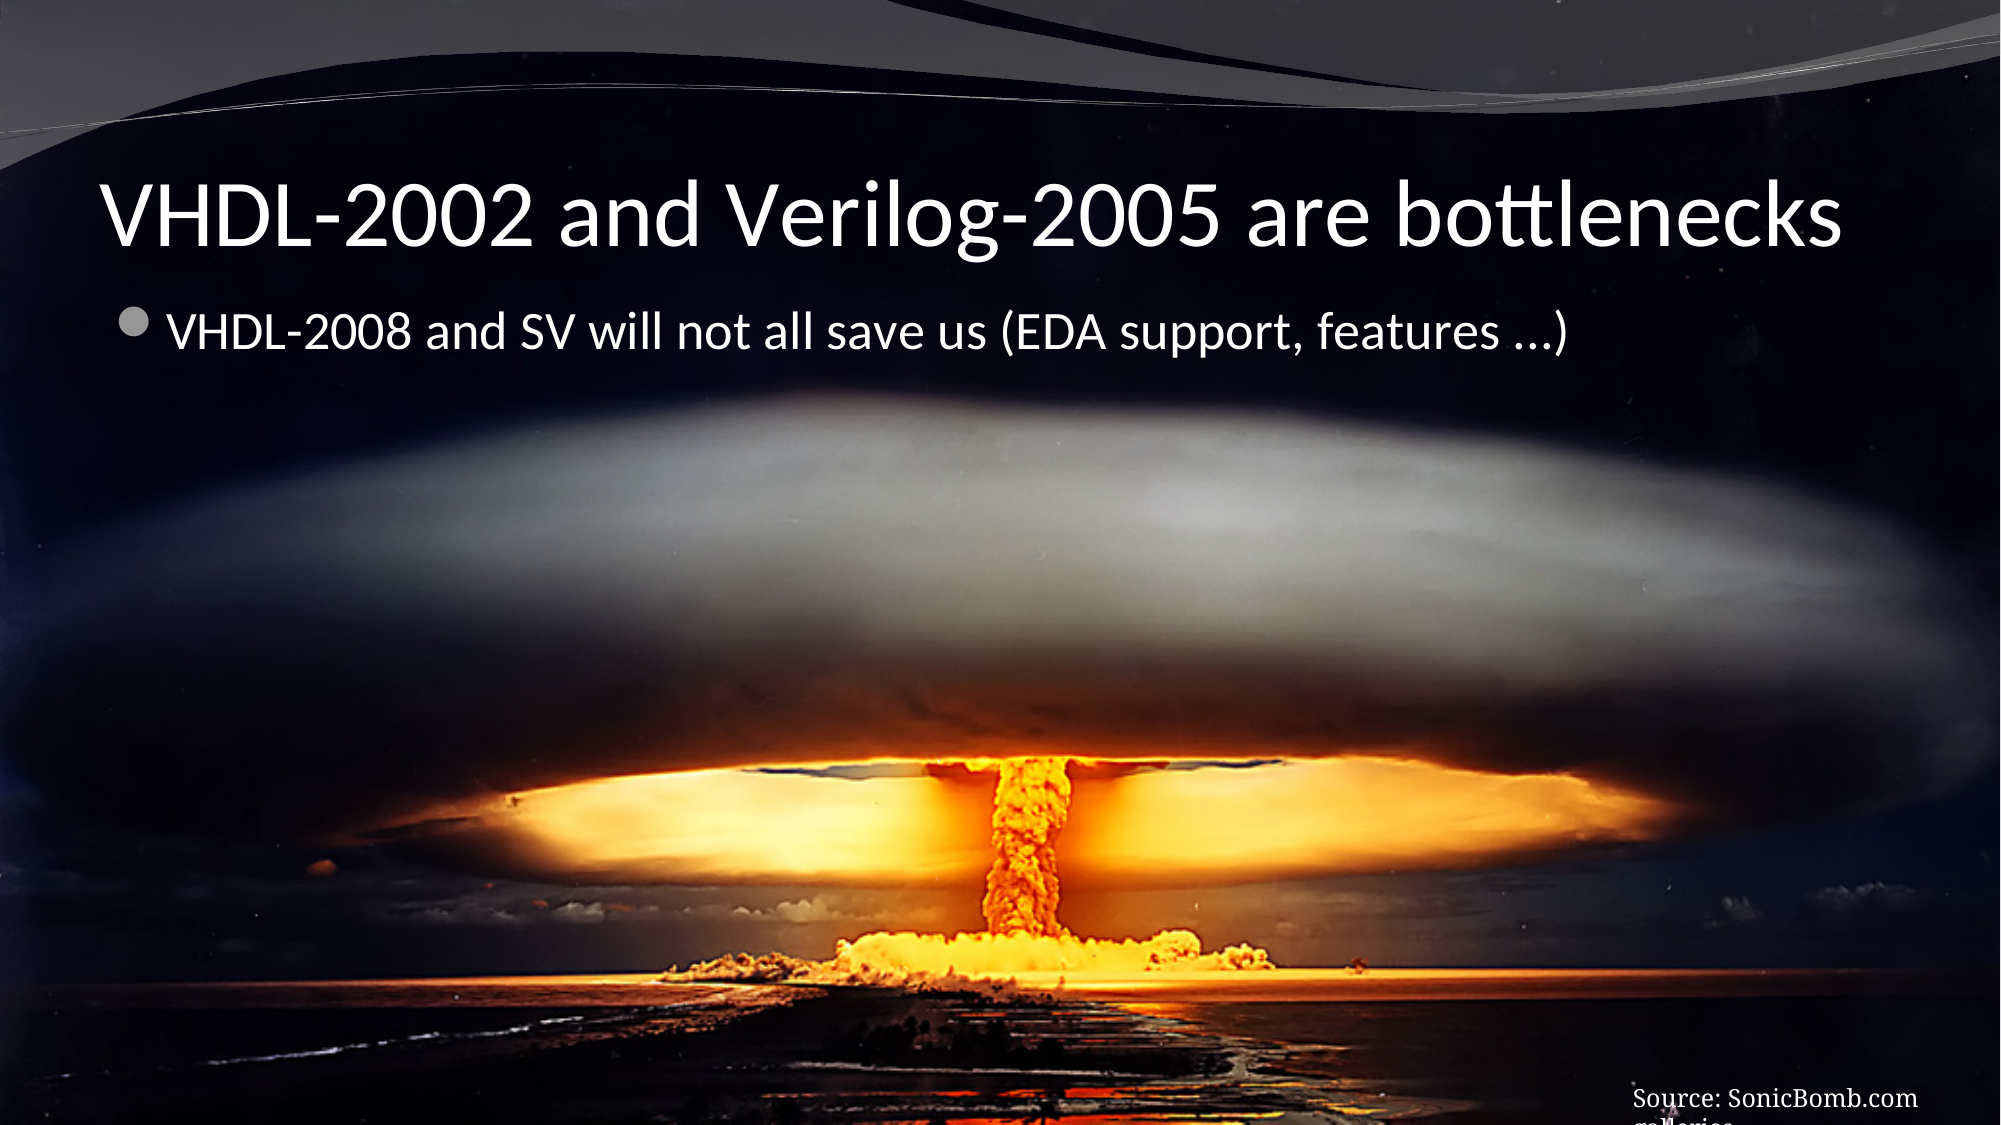

VHDL-2002 and Verilog-2005 are bottlenecks
# VHDL-2008 and SV will not all save us (EDA support, features ...)
Source: SonicBomb.com galleries